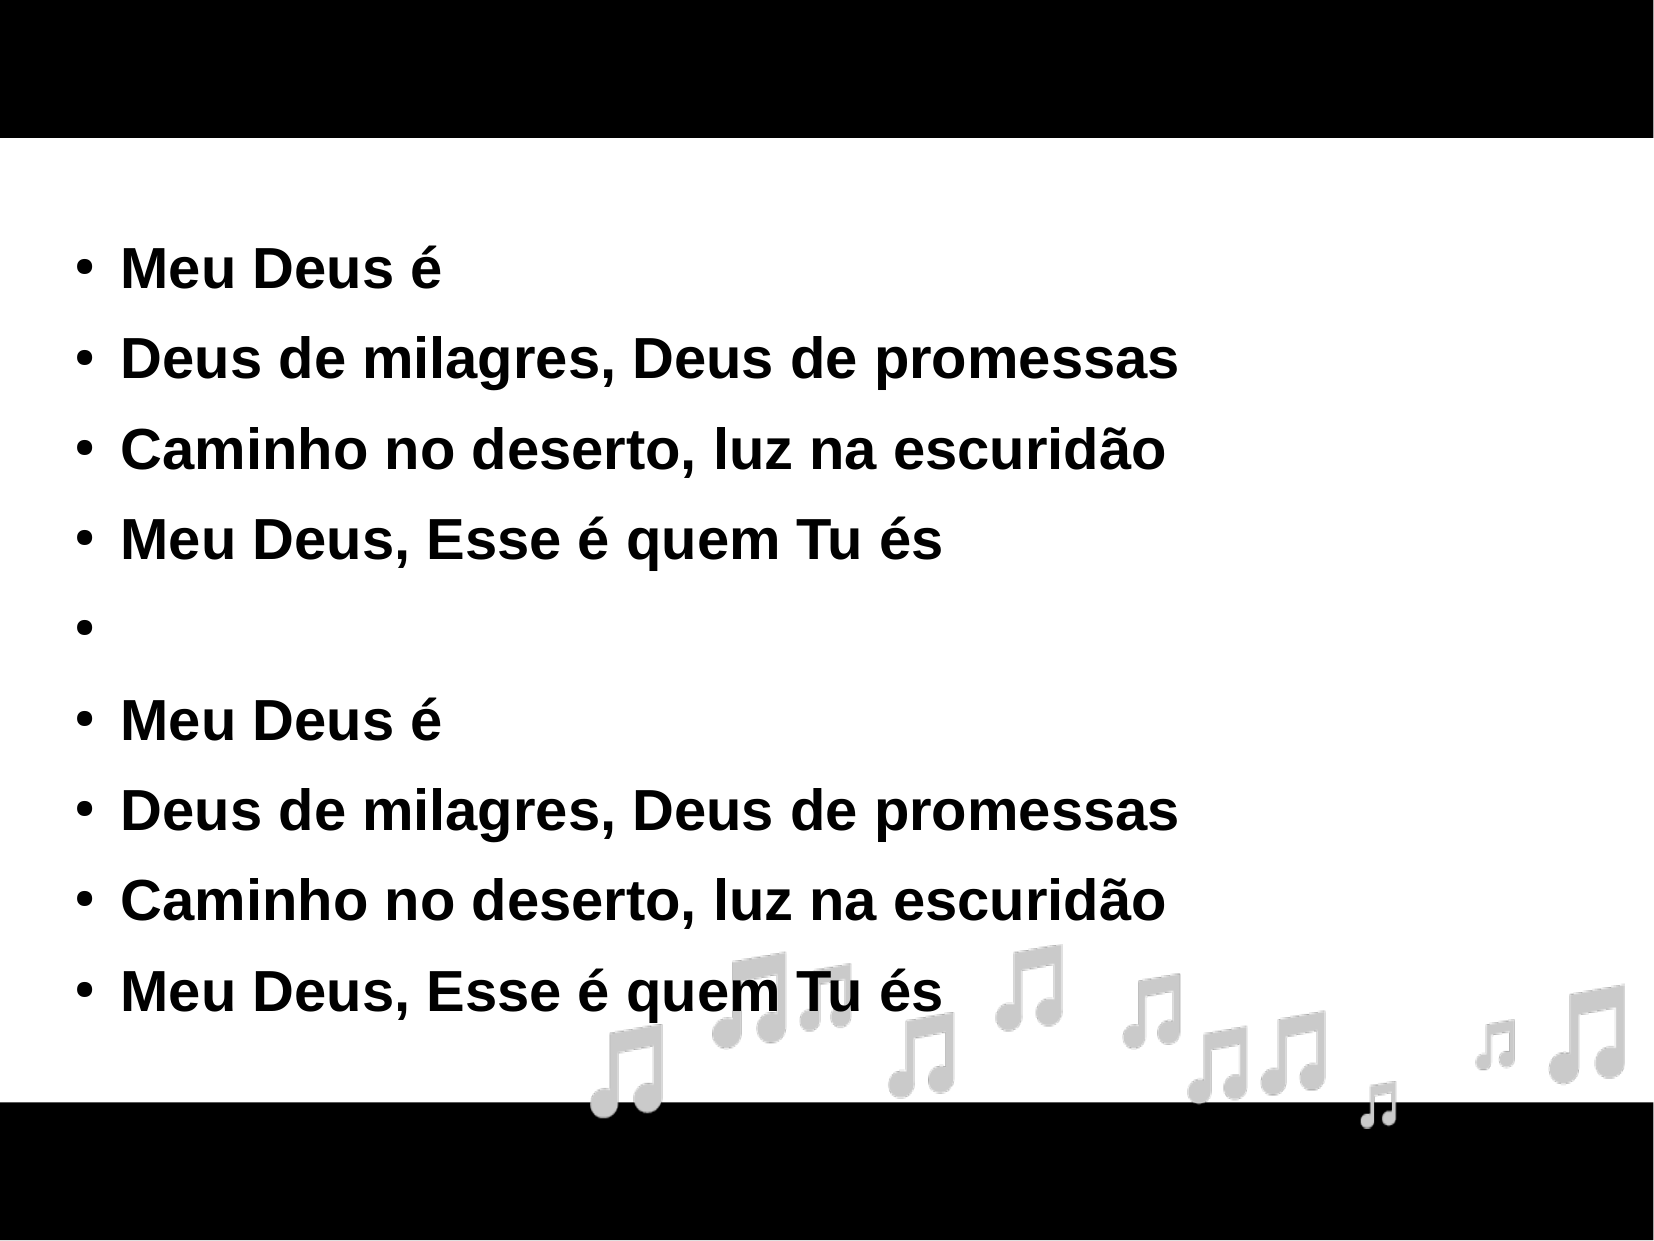

# Meu Deus é
Deus de milagres, Deus de promessas
Caminho no deserto, luz na escuridão
Meu Deus, Esse é quem Tu és
Meu Deus é
Deus de milagres, Deus de promessas
Caminho no deserto, luz na escuridão
Meu Deus, Esse é quem Tu és